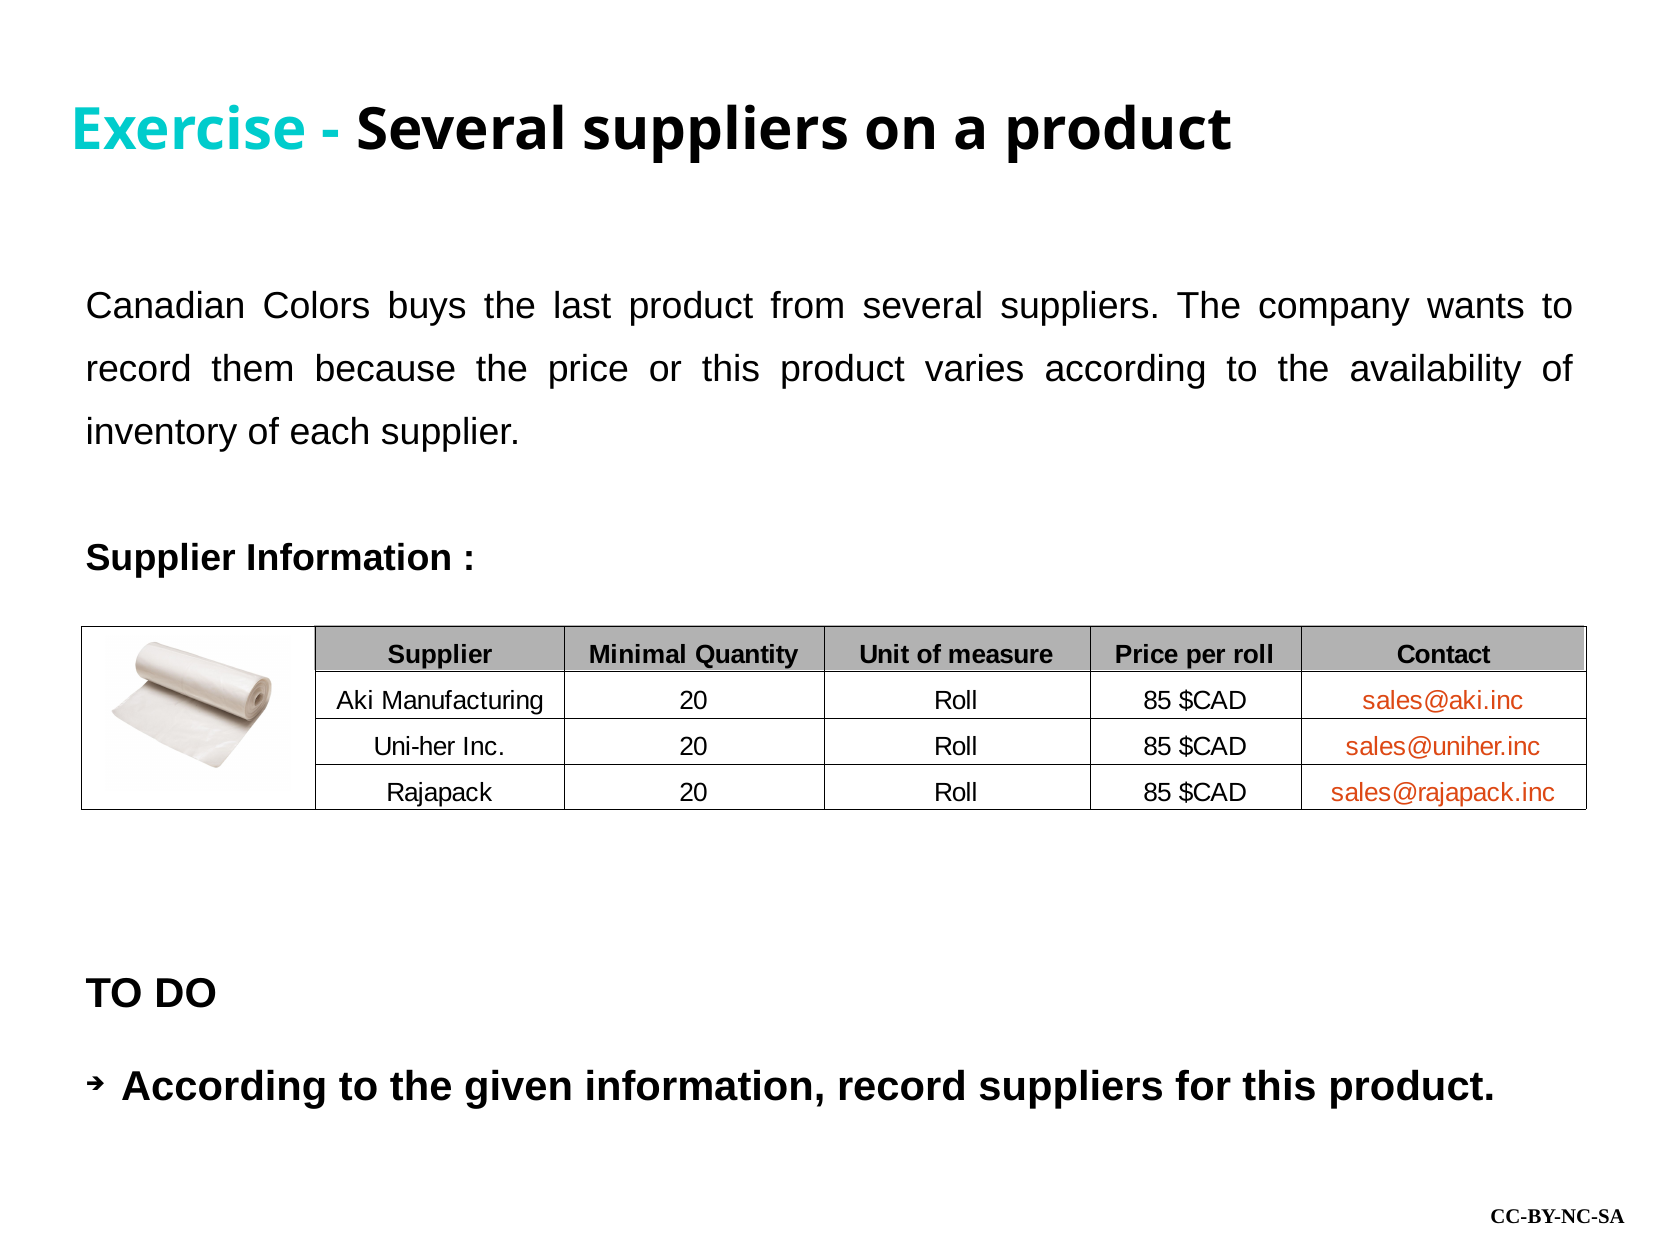

# Exercise - Several suppliers on a product
Canadian Colors buys the last product from several suppliers. The company wants to record them because the price or this product varies according to the availability of inventory of each supplier.
Supplier Information :
TO DO
According to the given information, record suppliers for this product.